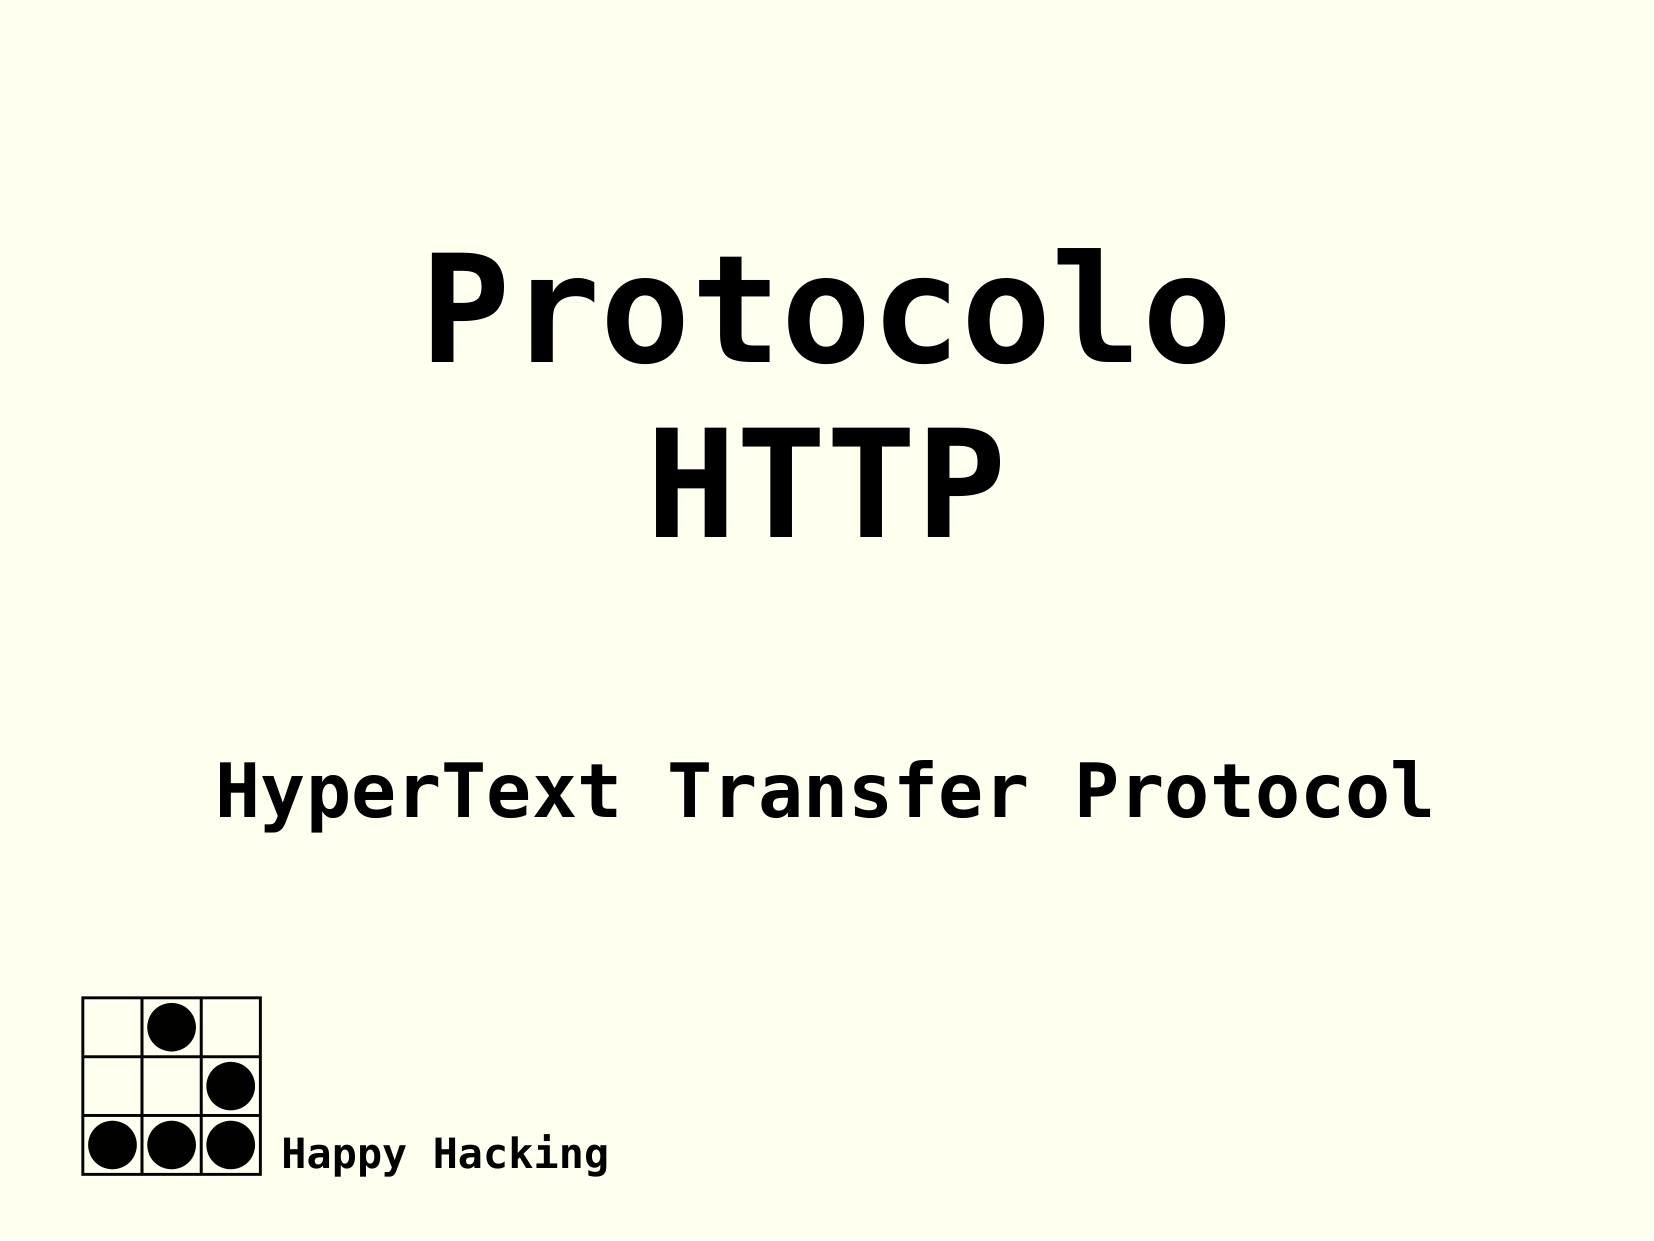

# Protocolo
HTTP
HyperText Transfer Protocol
Happy Hacking